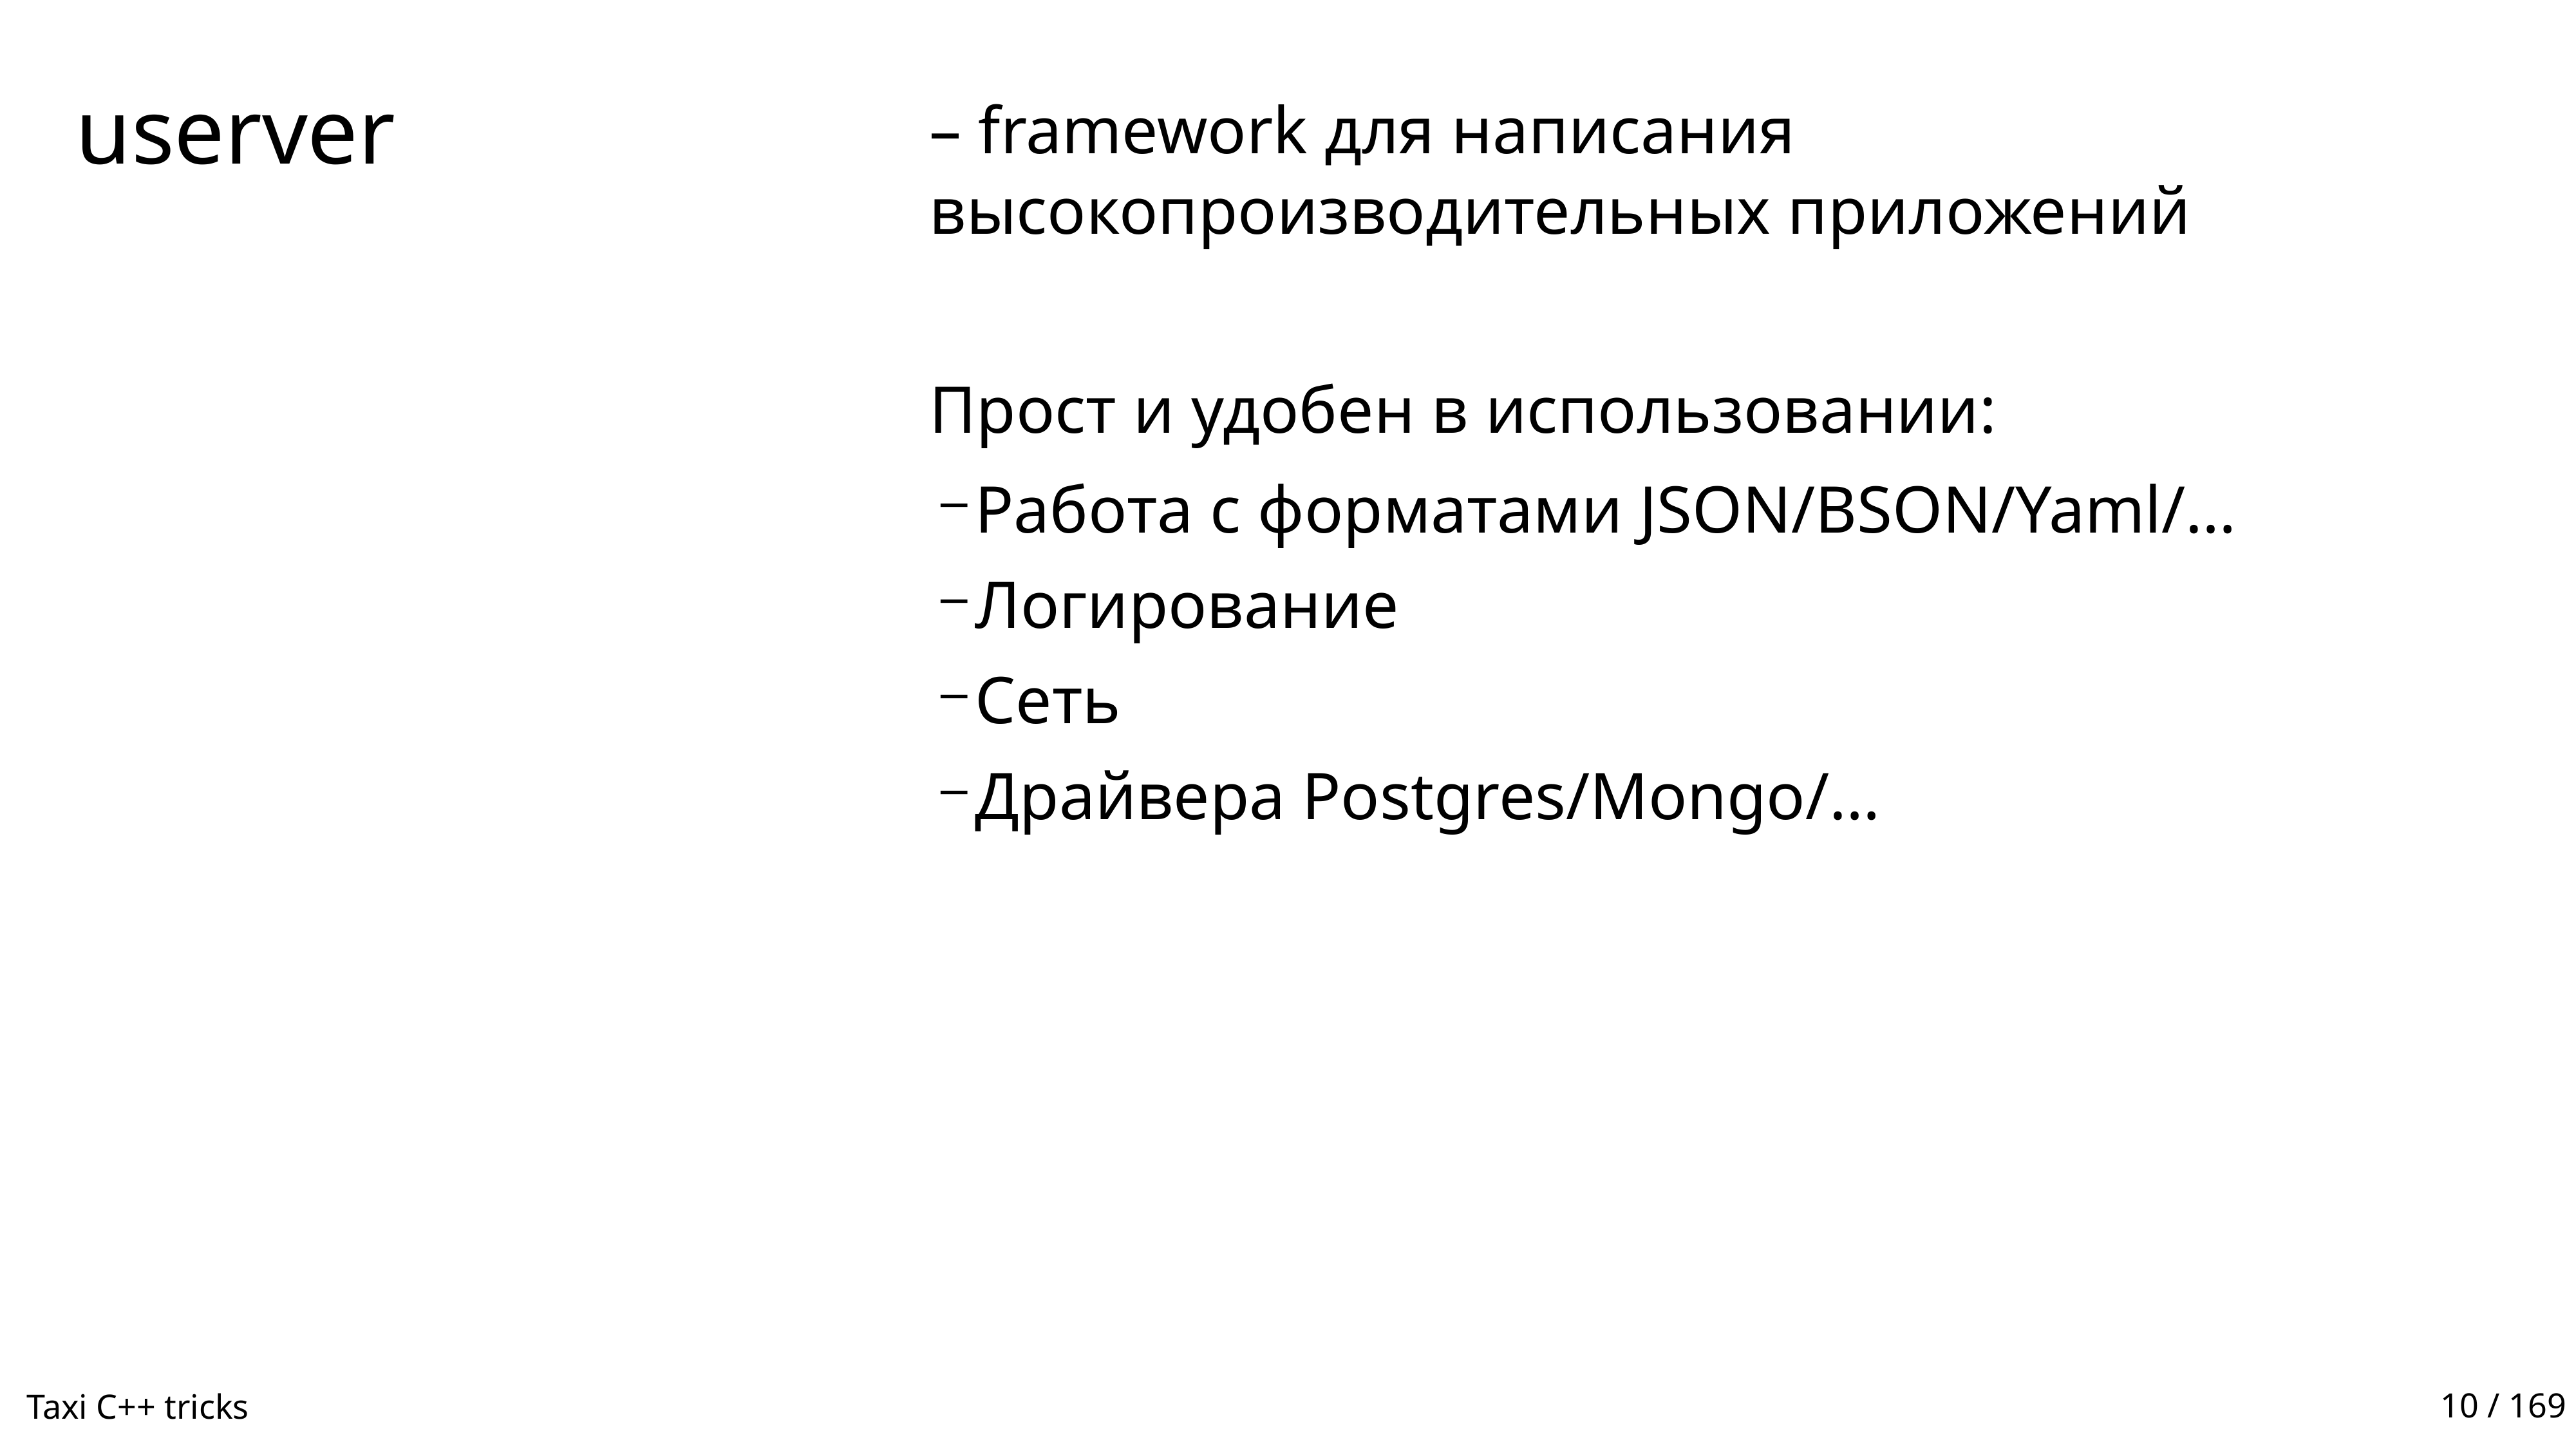

# userver
– framework для написания высокопроизводительных приложений
Прост и удобен в использовании:
Работа с форматами JSON/BSON/Yaml/…
Логирование
Сеть
Драйвера Postgres/Mongo/…
Taxi C++ tricks